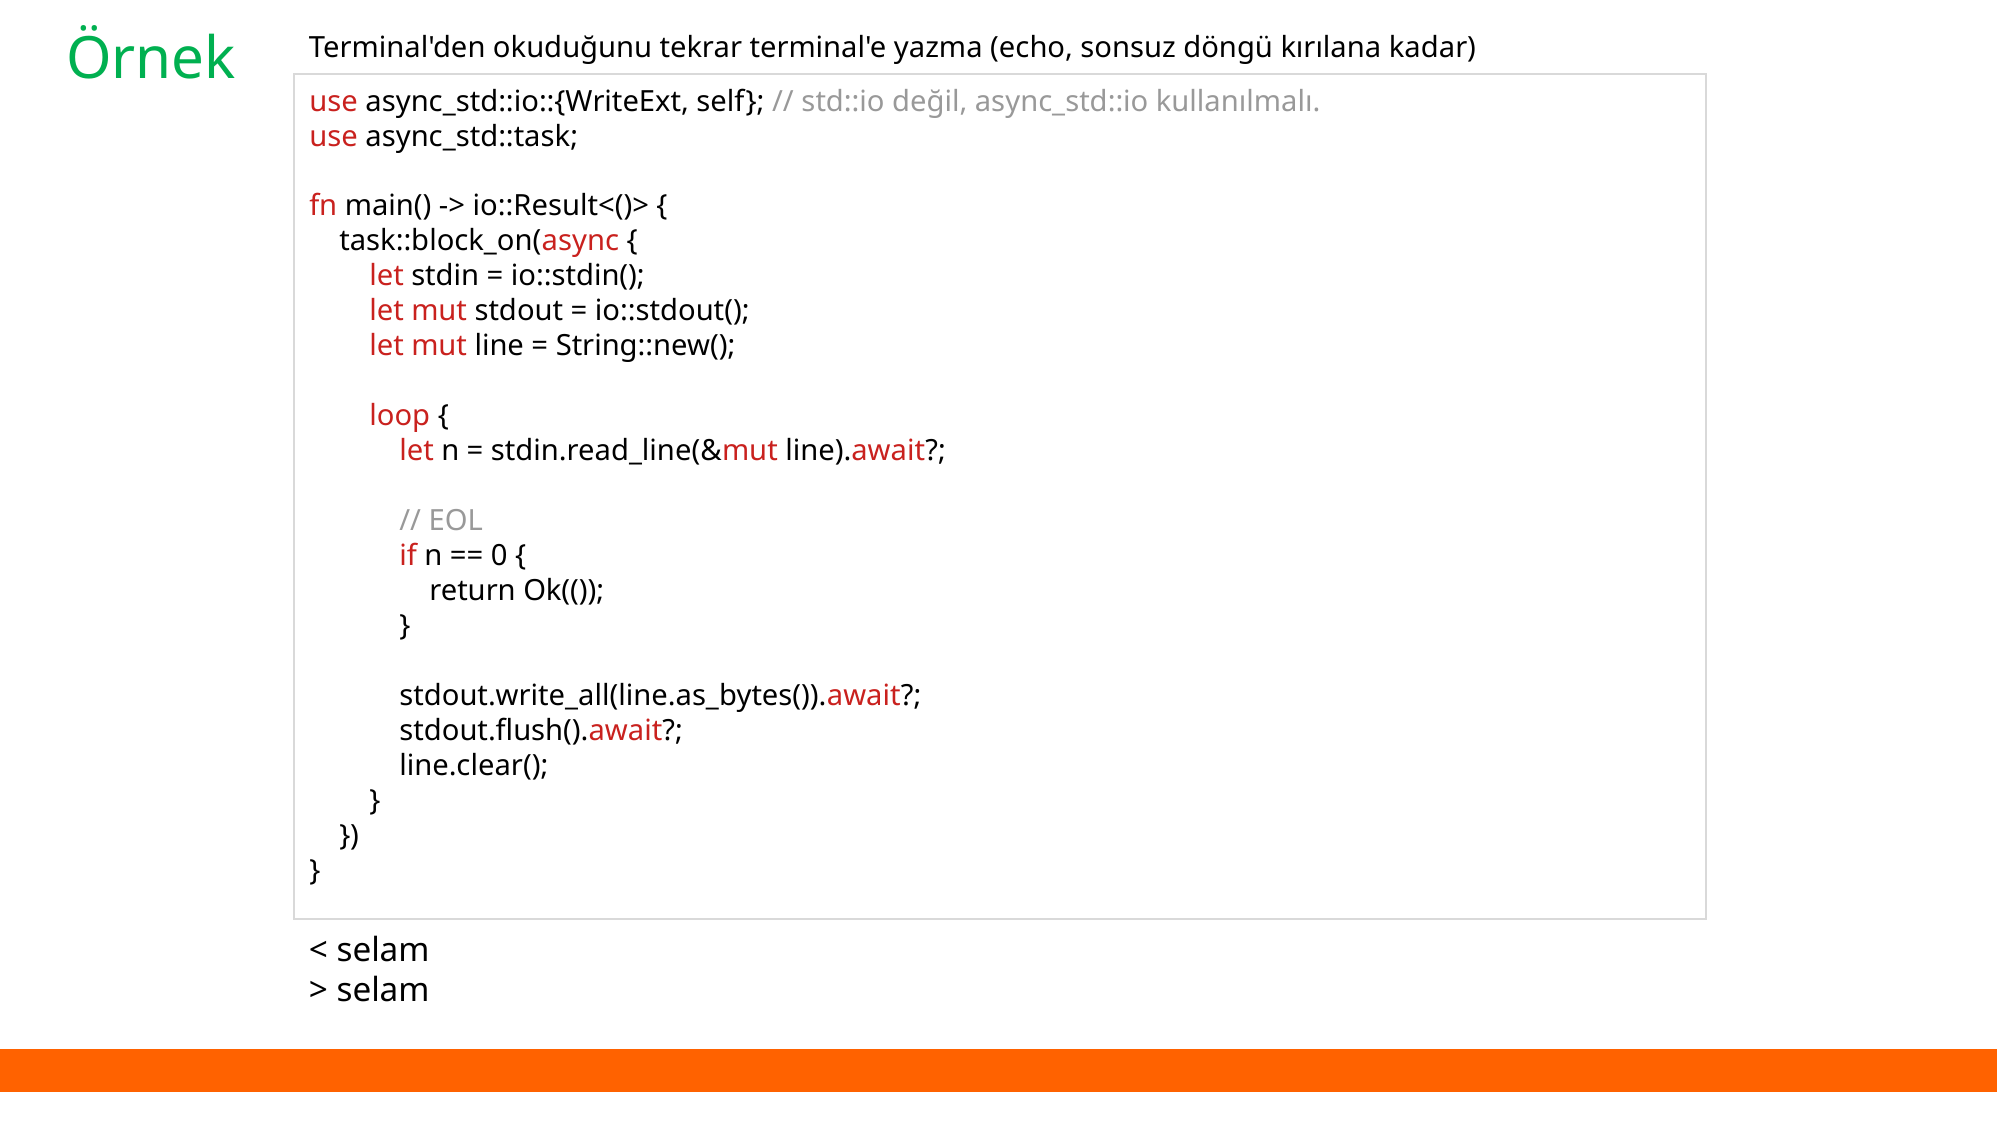

Örnek
Terminal'den okuduğunu tekrar terminal'e yazma (echo, sonsuz döngü kırılana kadar)
use async_std::io::{WriteExt, self}; // std::io değil, async_std::io kullanılmalı.
use async_std::task;
fn main() -> io::Result<()> {
 task::block_on(async {
 let stdin = io::stdin();
 let mut stdout = io::stdout();
 let mut line = String::new();
 loop {
 let n = stdin.read_line(&mut line).await?;
 // EOL
 if n == 0 {
 return Ok(());
 }
 stdout.write_all(line.as_bytes()).await?;
 stdout.flush().await?;
 line.clear();
 }
 })
}
< selam
> selam